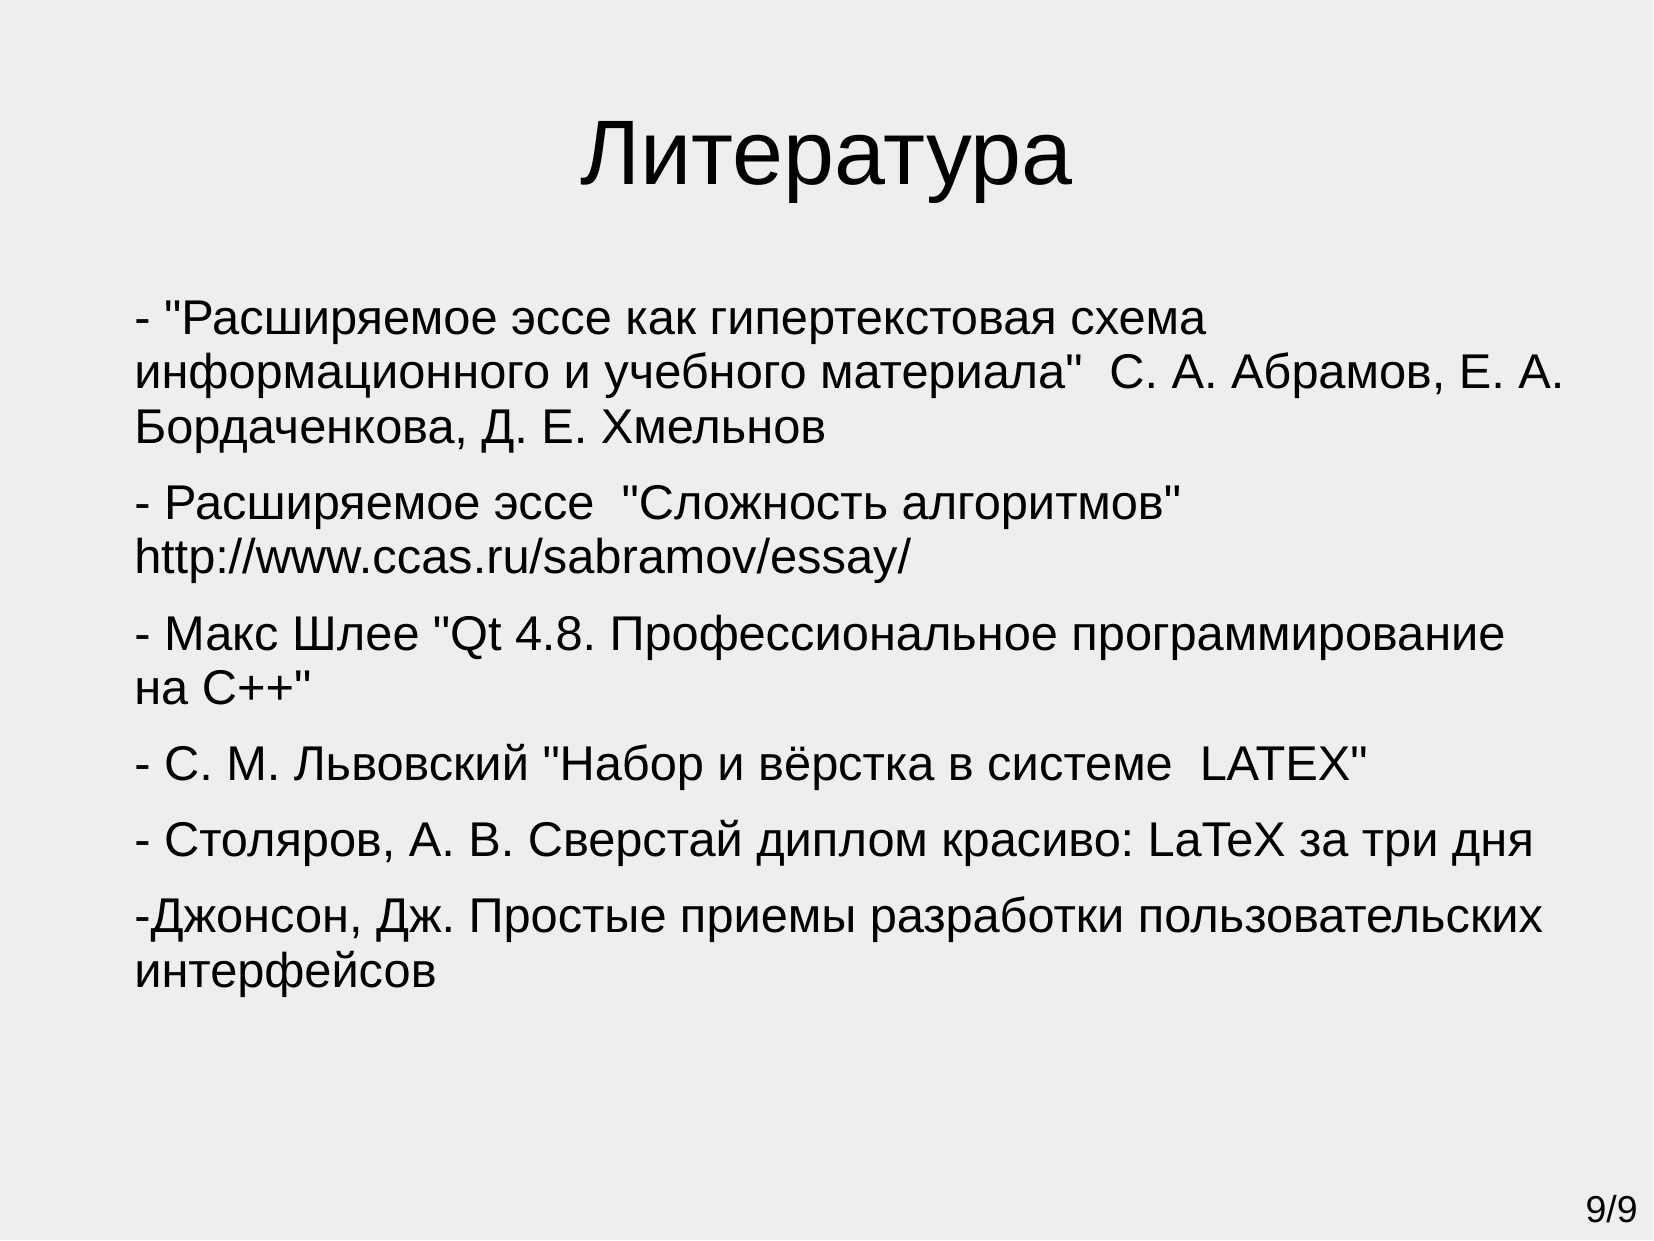

# Литература
- "Расширяемое эссе как гипертекстовая схема информационного и учебного материала" С. А. Абрамов, Е. А. Бордаченкова, Д. Е. Хмельнов
- Расширяемое эссе "Сложность алгоритмов" 	 http://www.ccas.ru/sabramov/essay/
- Макс Шлее "Qt 4.8. Профессиональное программирование на С++"
- С. М. Львовский "Набор и вёрстка в системе LATEX"
- Столяров, А. В. Сверстай диплом красиво: LaTeX за три дня
-Джонсон, Дж. Простые приемы разработки пользовательских интерфейсов
9/9